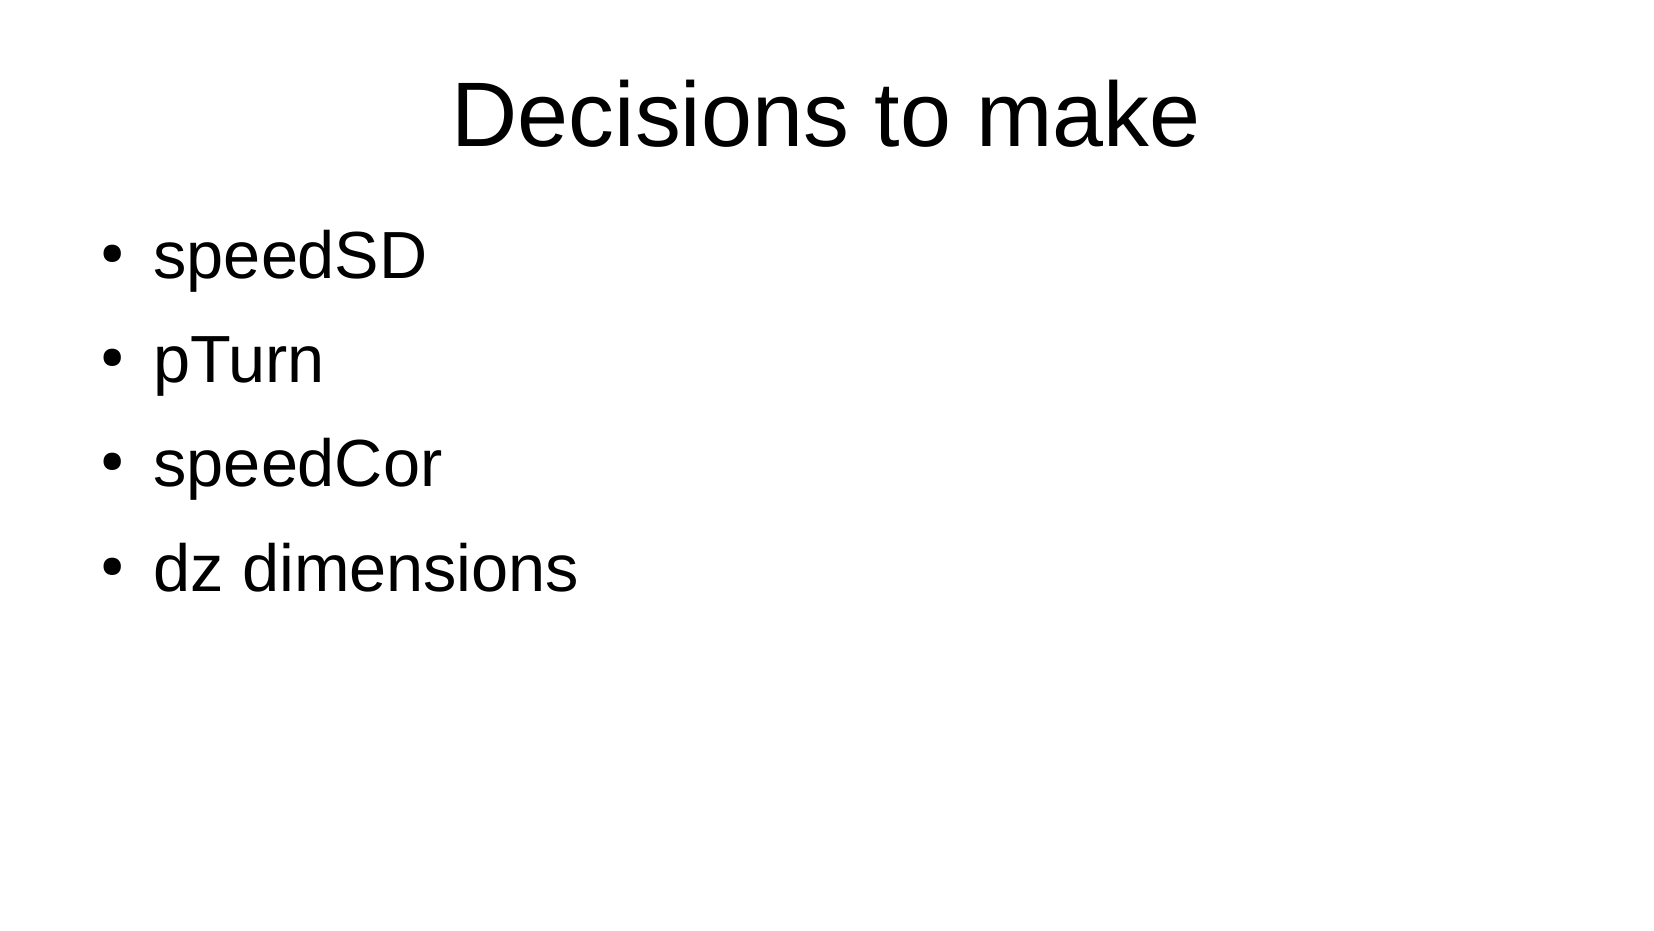

# Decisions to make
speedSD
pTurn
speedCor
dz dimensions